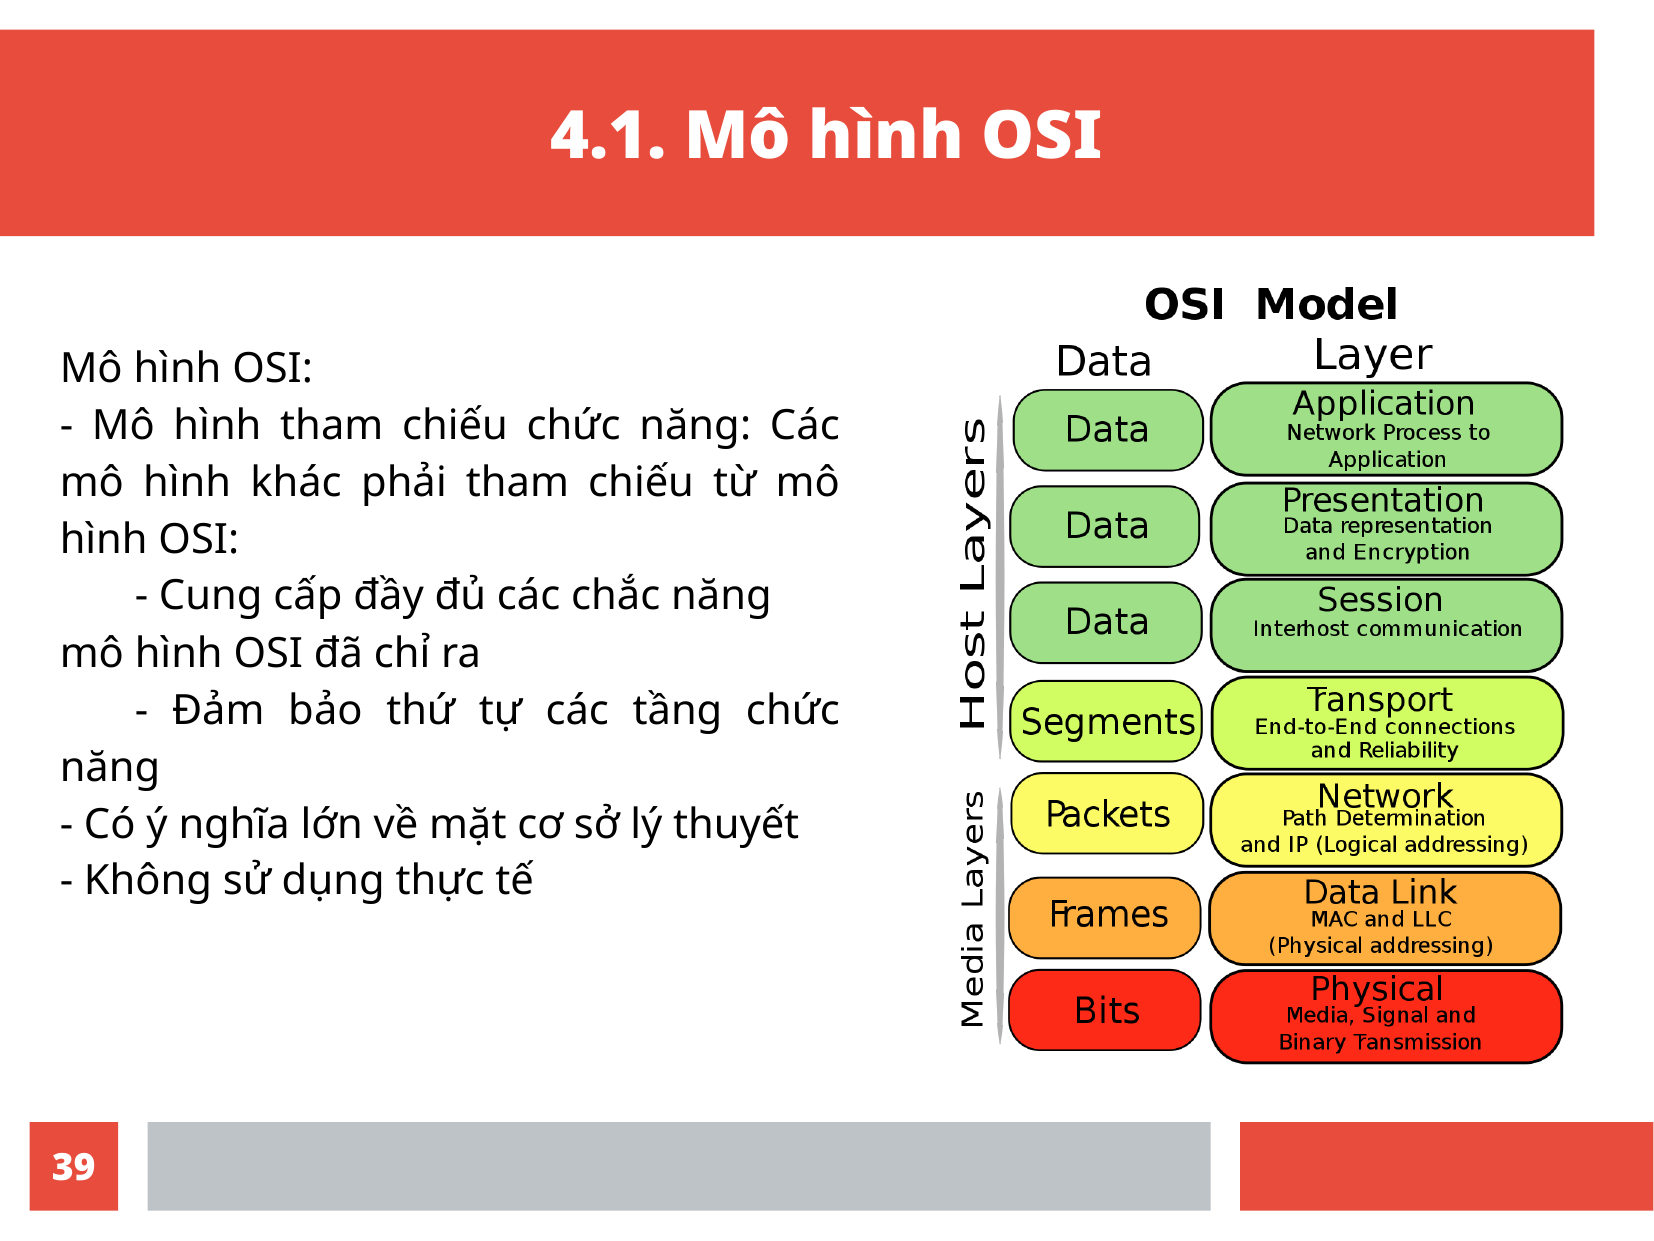

# 4.1. Mô hình OSI
Mô hình OSI:
- Mô hình tham chiếu chức năng: Các mô hình khác phải tham chiếu từ mô hình OSI:
	- Cung cấp đầy đủ các chắc năng mô hình OSI đã chỉ ra
	- Đảm bảo thứ tự các tầng chức năng
- Có ý nghĩa lớn về mặt cơ sở lý thuyết
- Không sử dụng thực tế
39